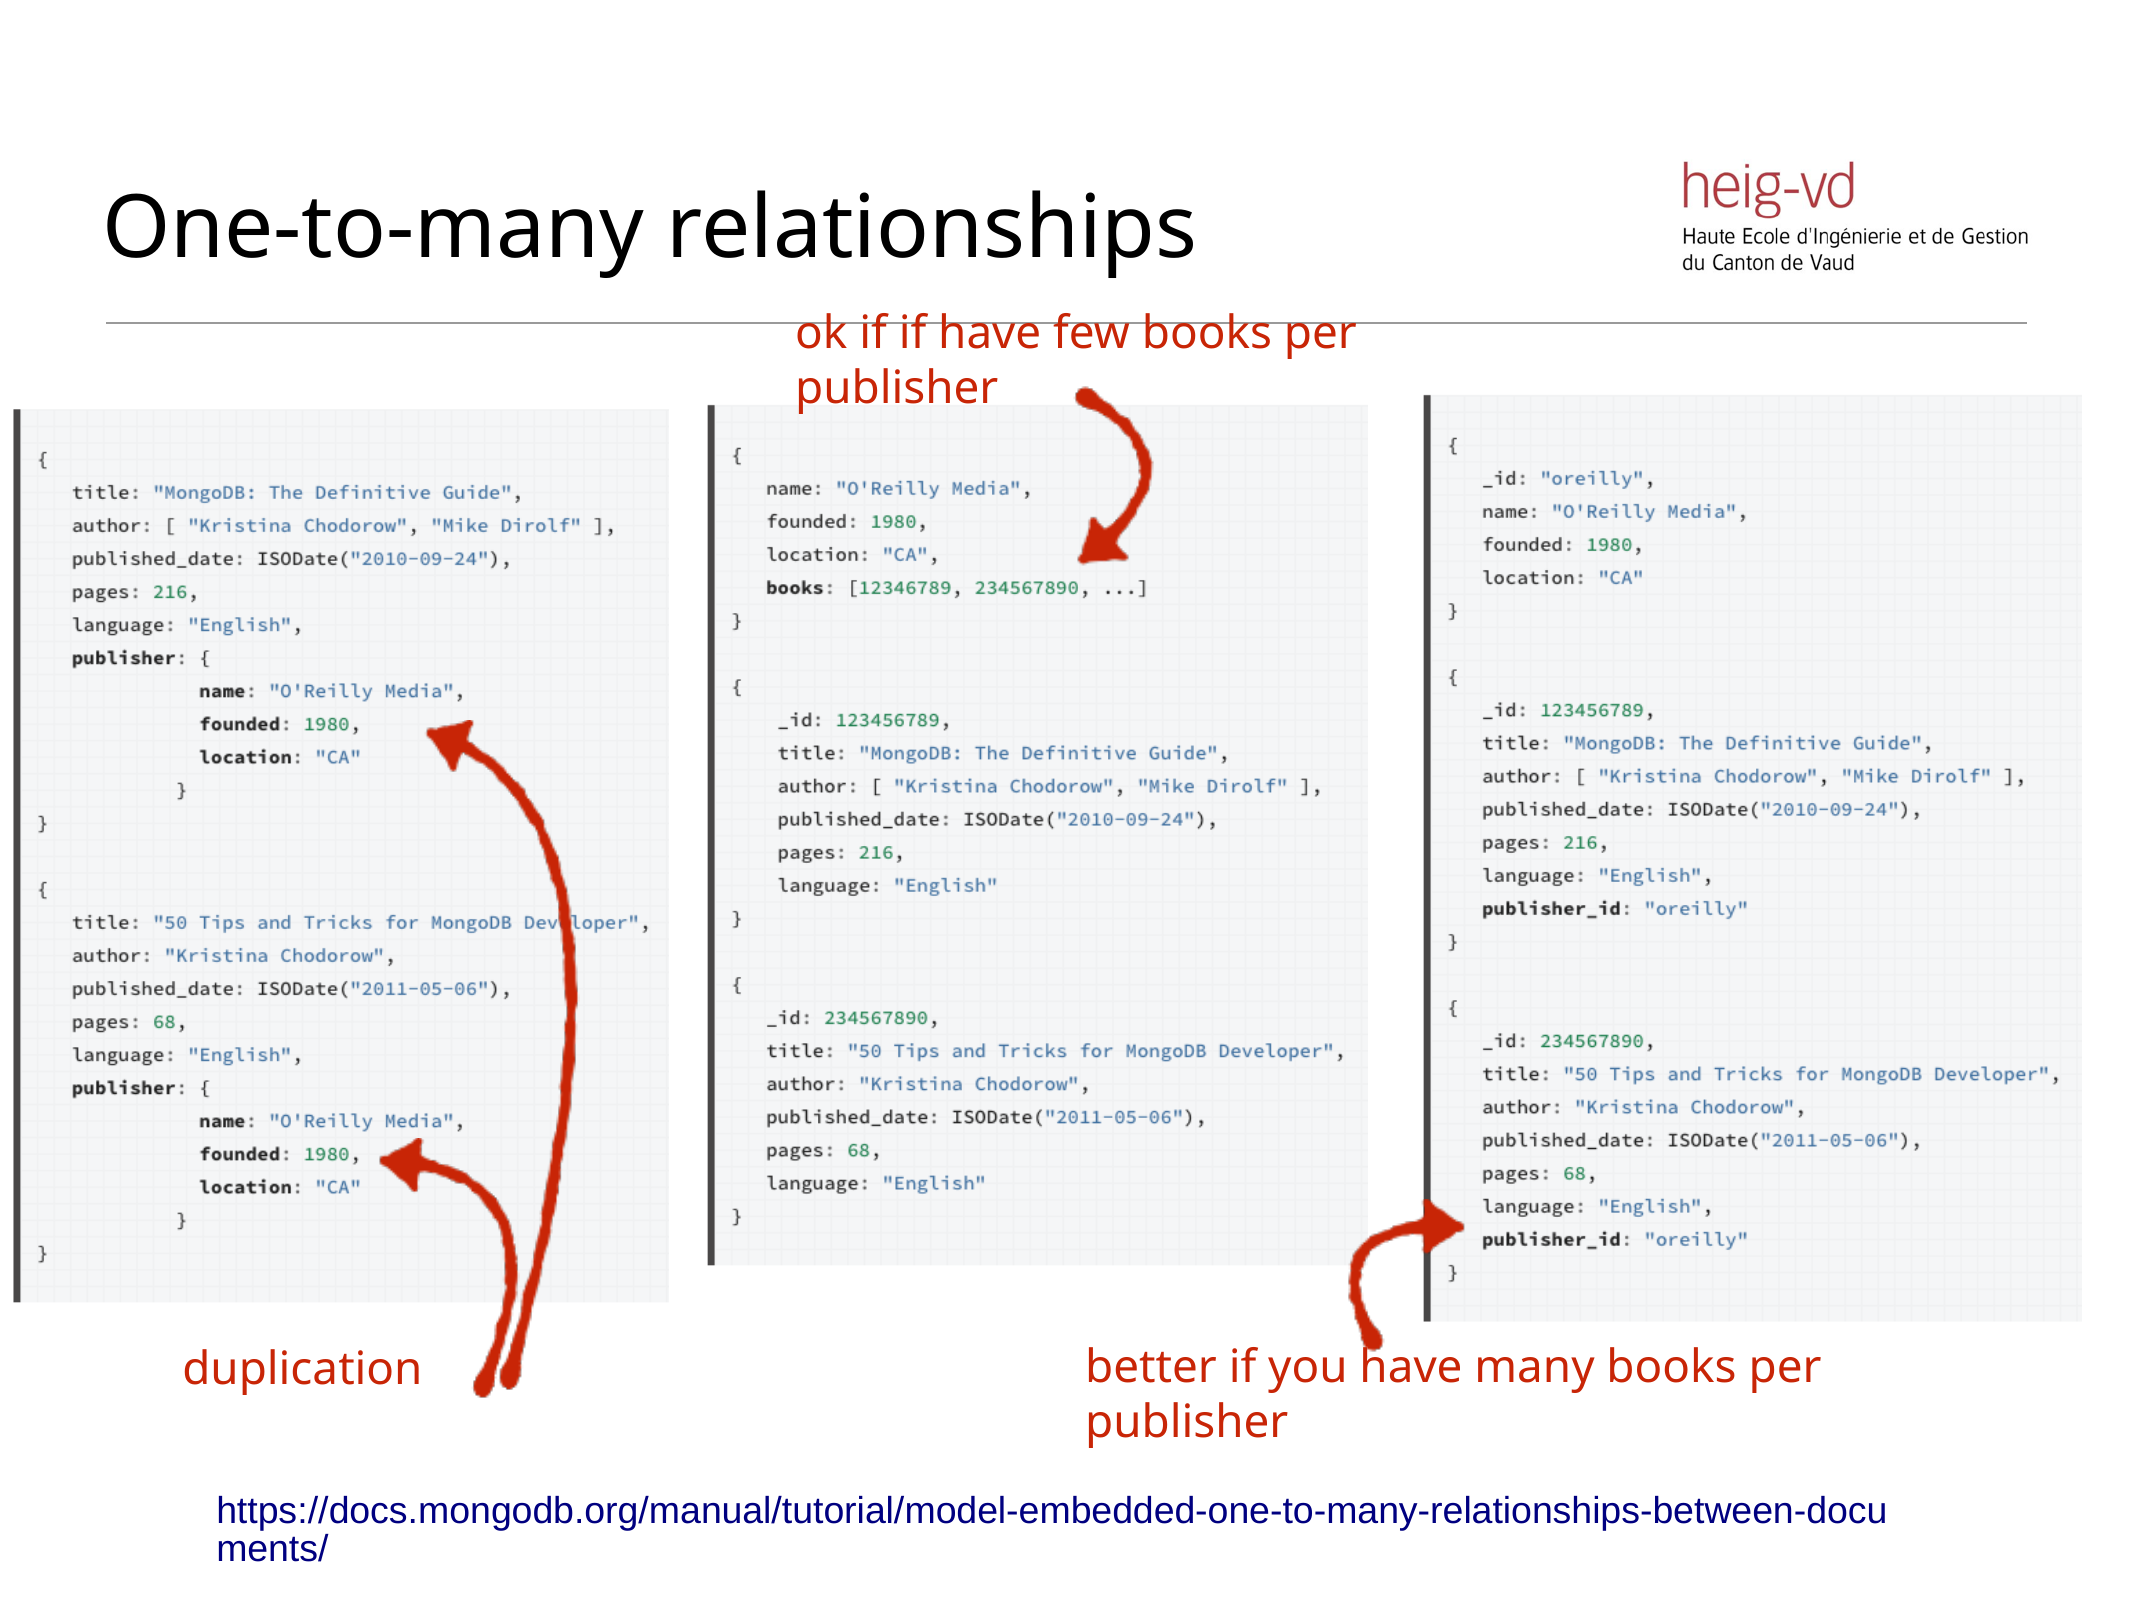

# One-to-many relationships
ok if if have few books per publisher
better if you have many books per publisher
duplication
https://docs.mongodb.org/manual/tutorial/model-embedded-one-to-many-relationships-between-documents/